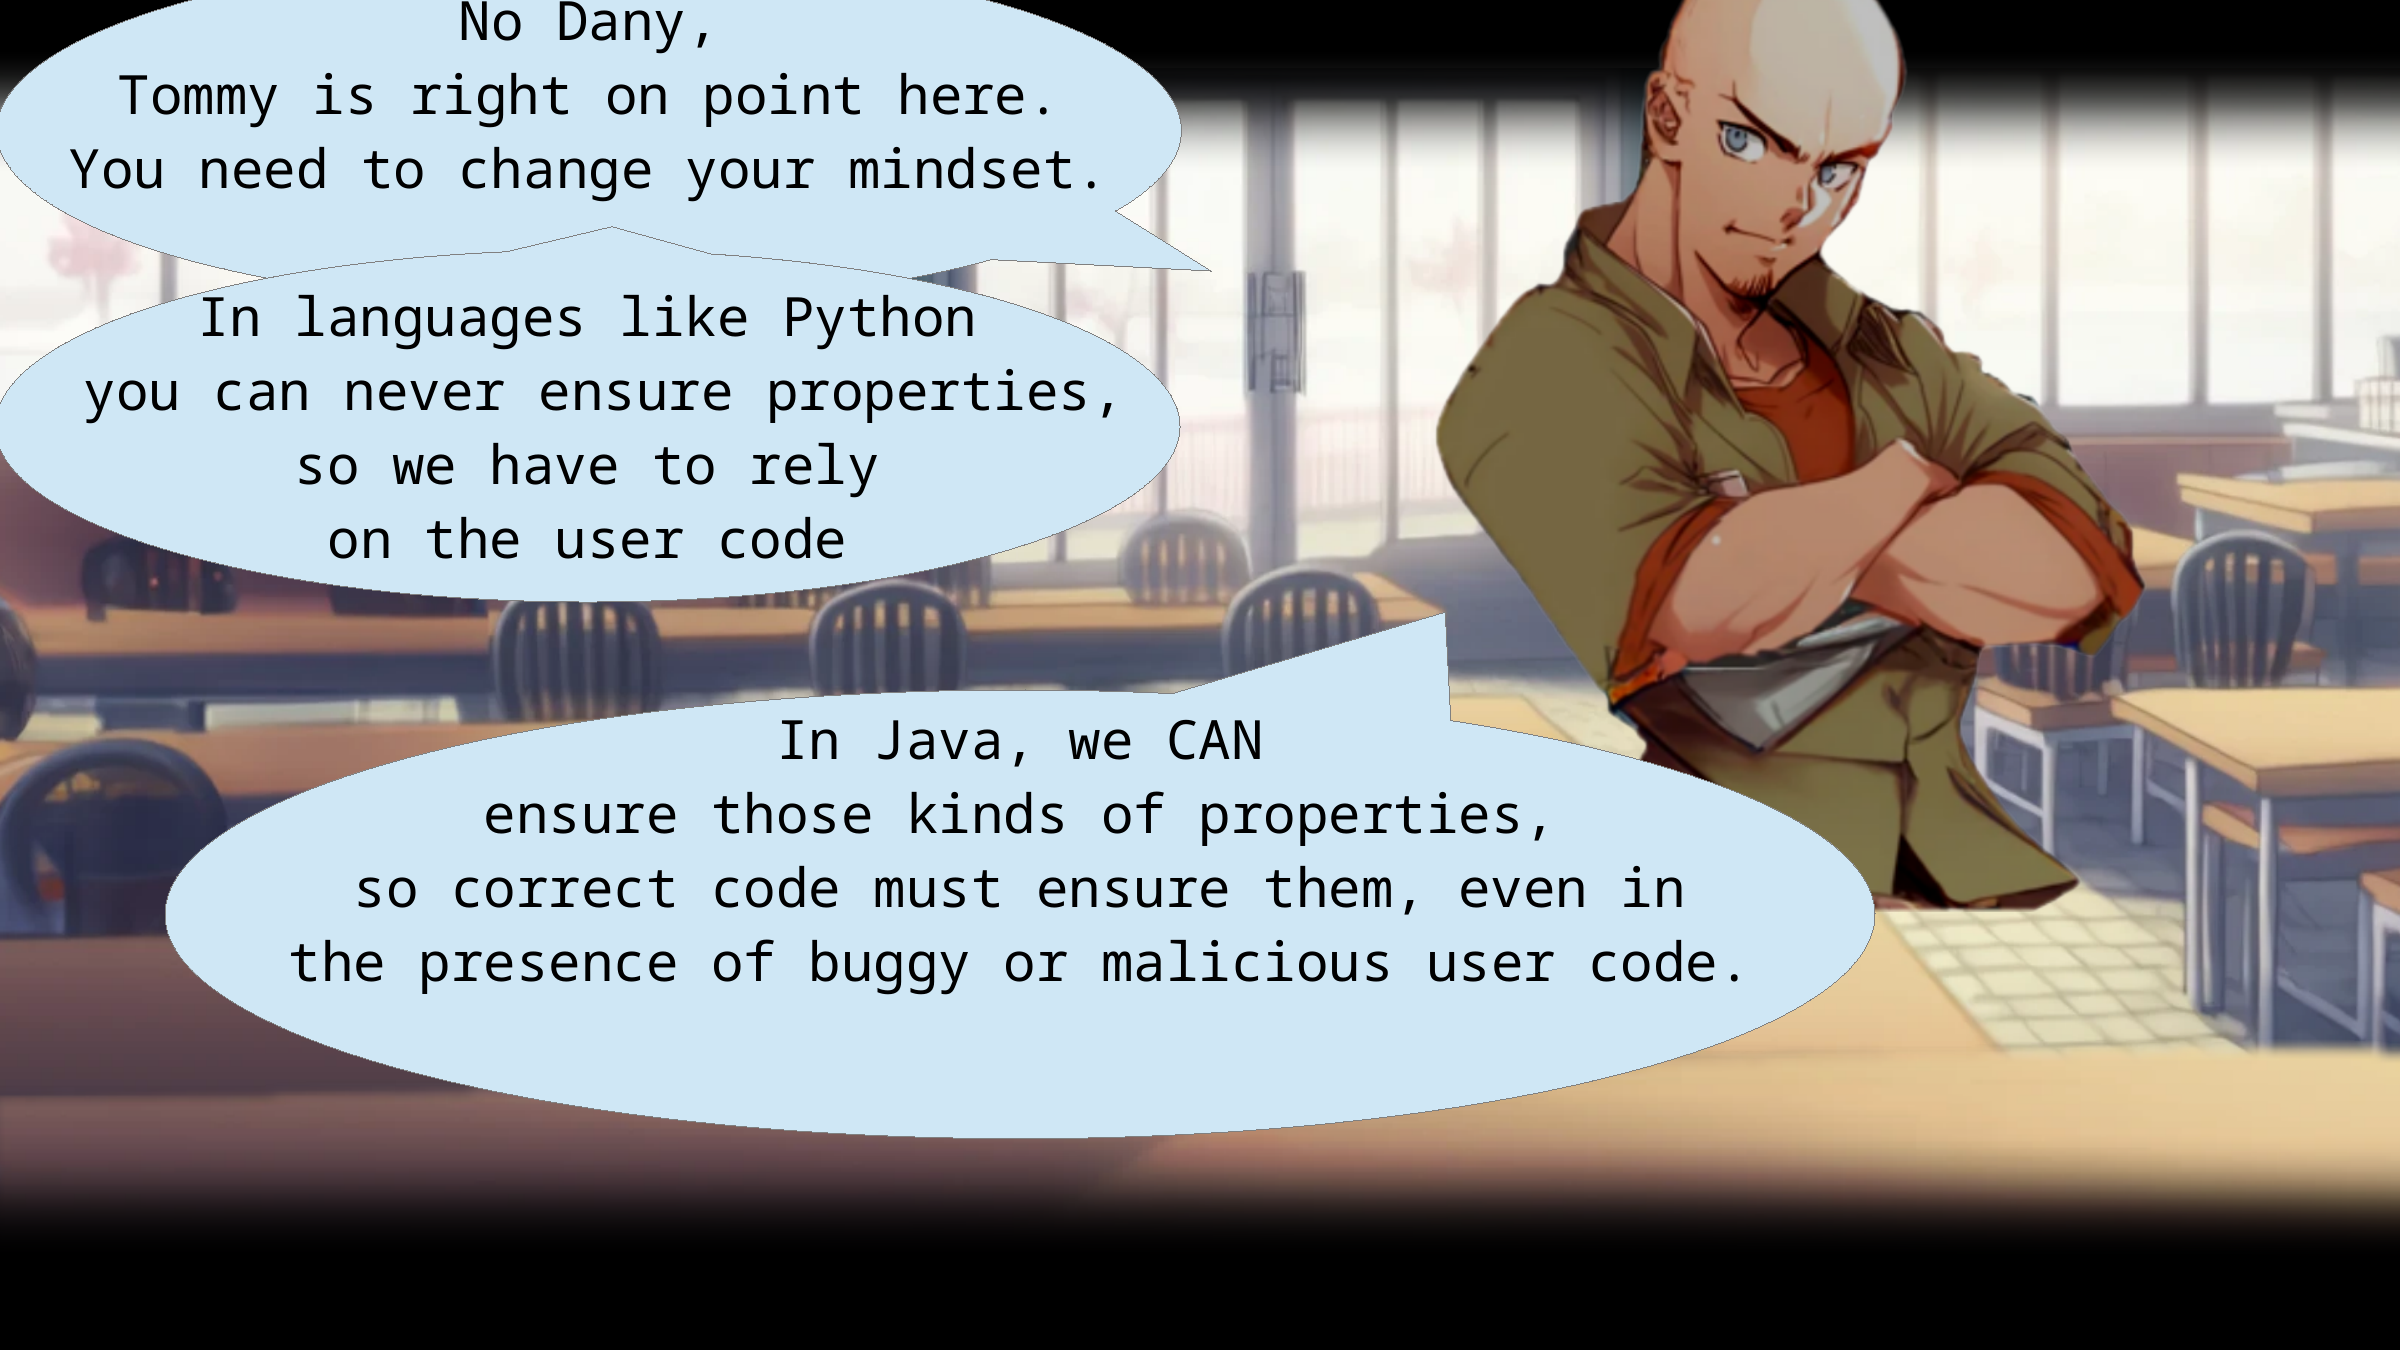

No Dany,
Tommy is right on point here.
You need to change your mindset.
In languages like Python
 you can never ensure properties,
 so we have to rely
on the user code
In Java, we CAN
ensure those kinds of properties,
so correct code must ensure them, even in
the presence of buggy or malicious user code.